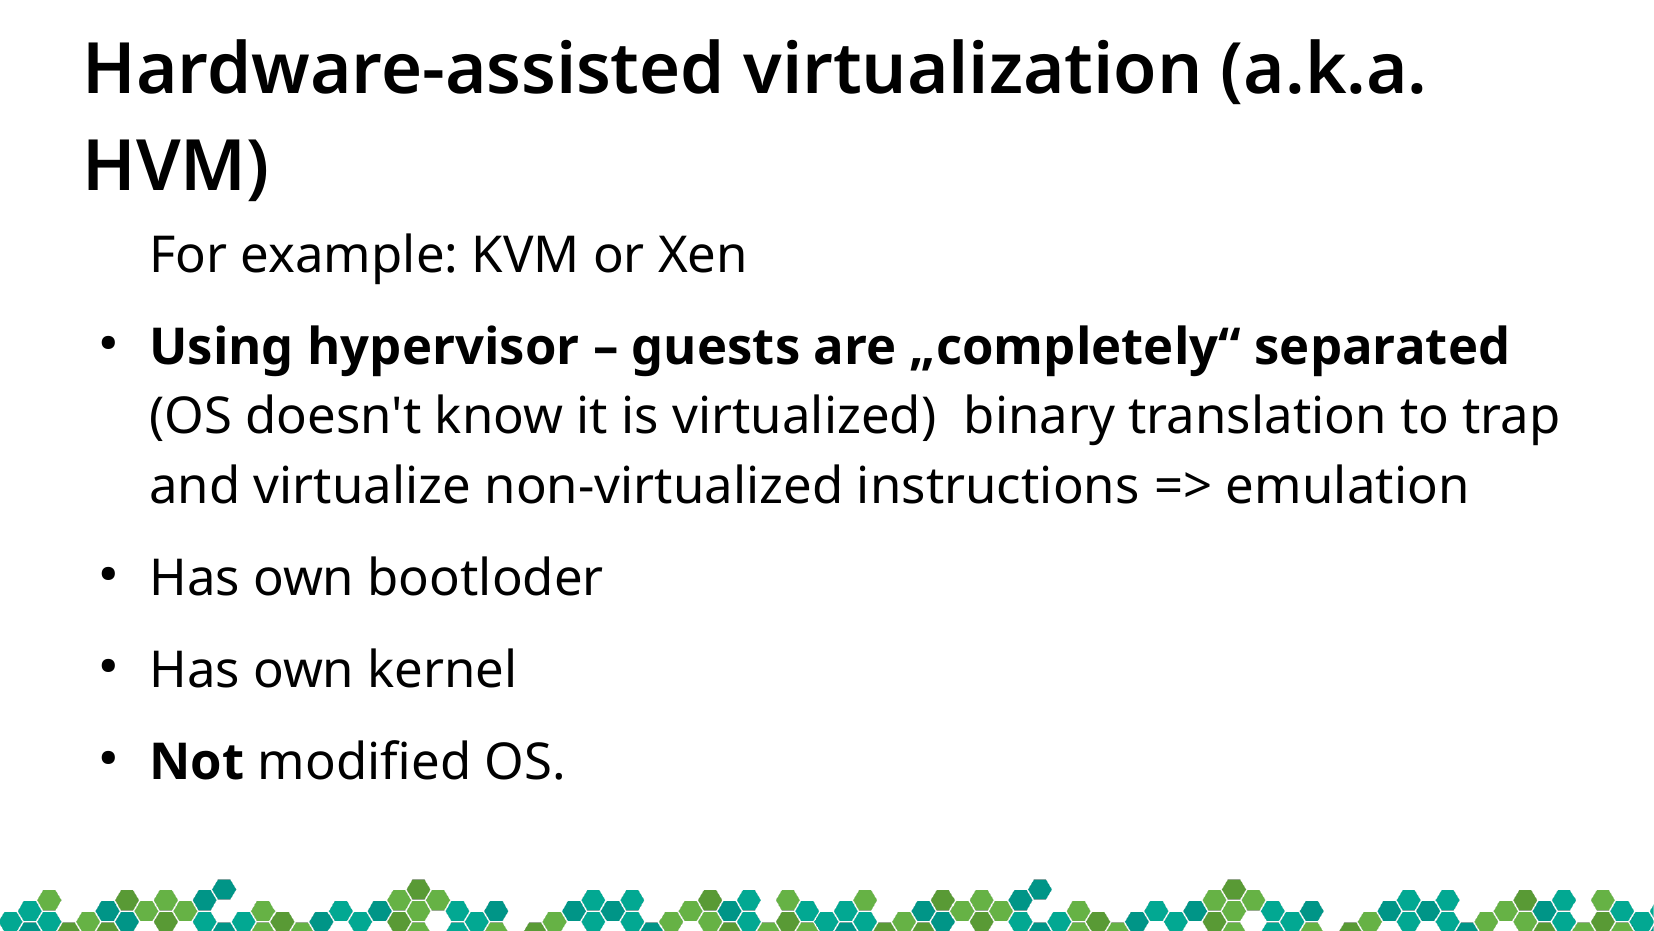

# Hardware-assisted virtualization (a.k.a. HVM)
For example: KVM or Xen
Using hypervisor – guests are „completely“ separated
(OS doesn't know it is virtualized) binary translation to trap and virtualize non-virtualized instructions => emulation
Has own bootloder
Has own kernel
Not modified OS.